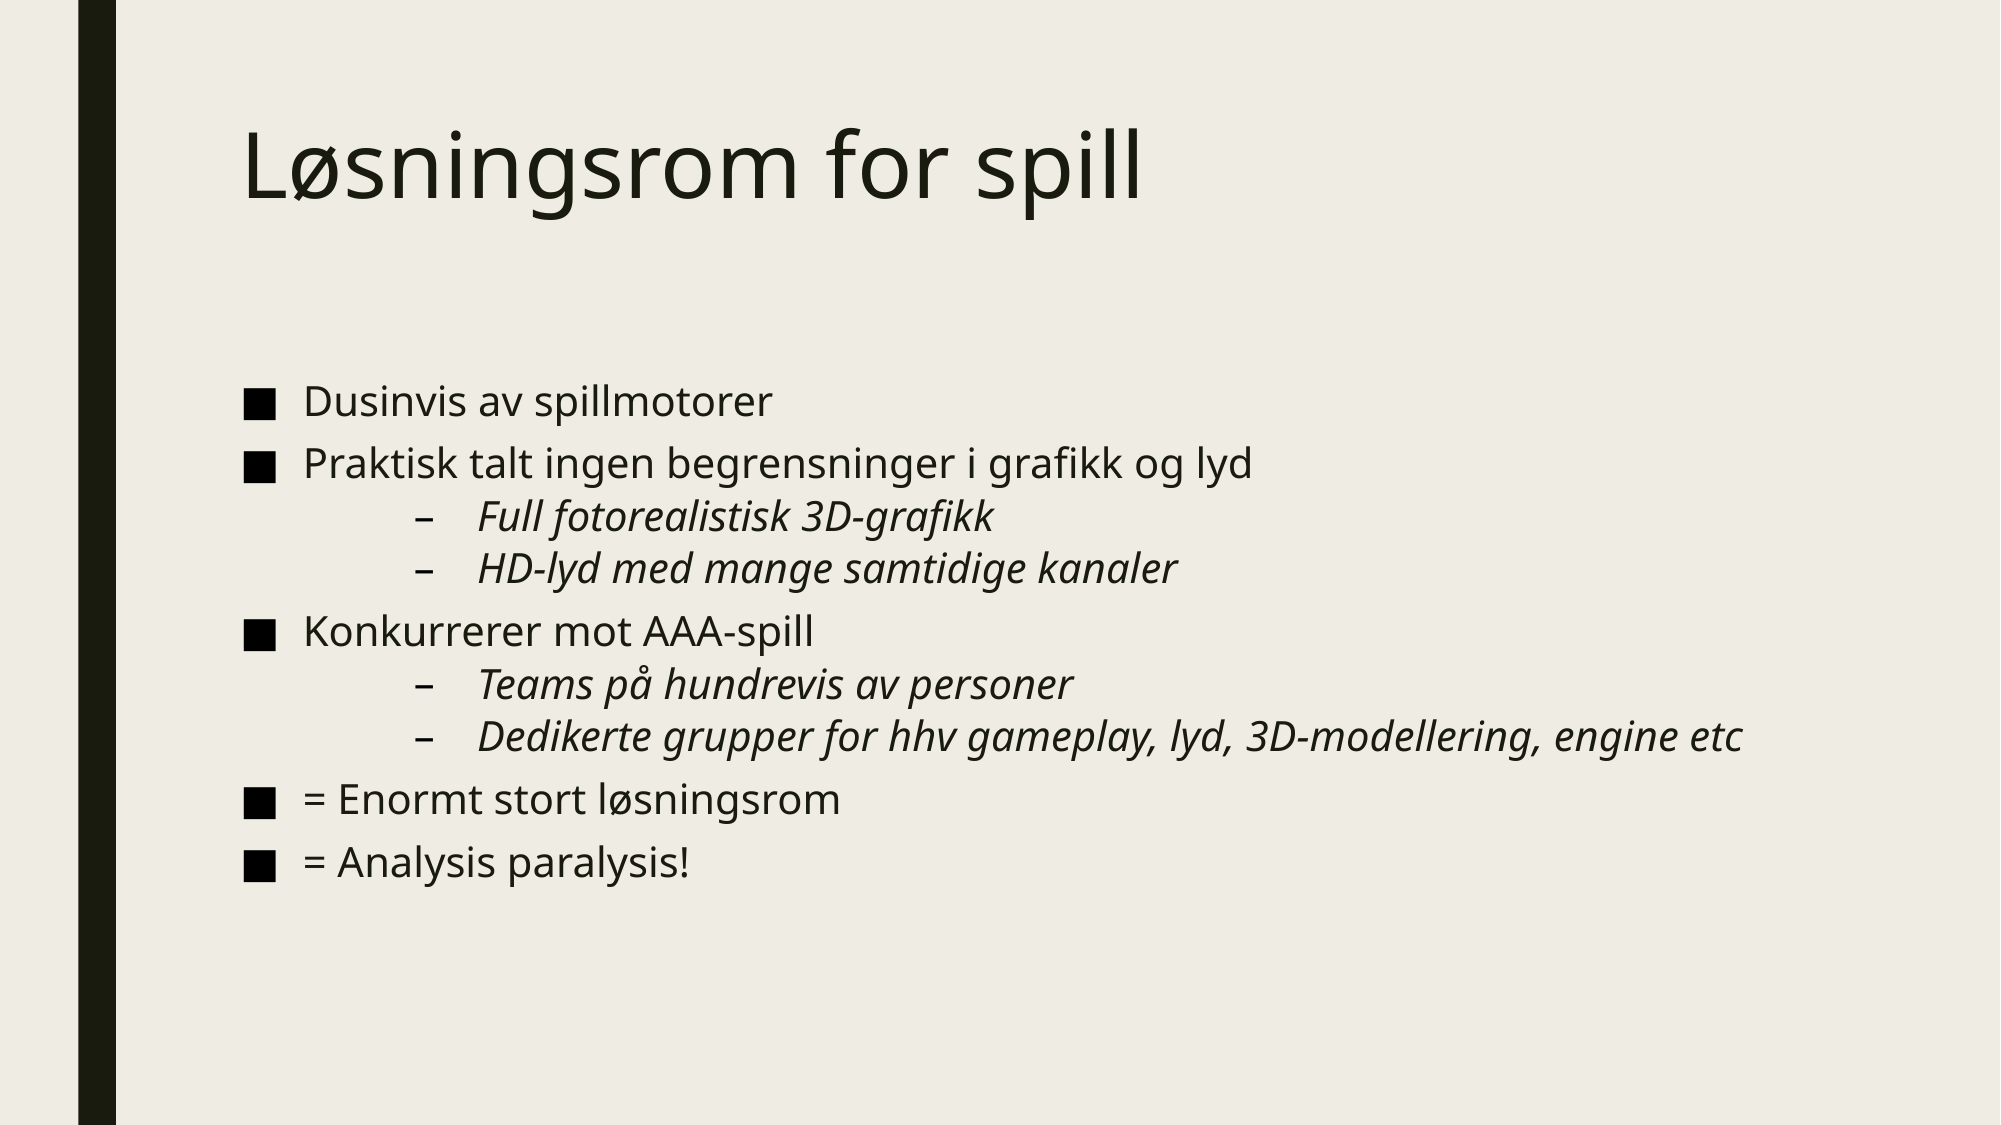

# Løsningsrom for spill
Dusinvis av spillmotorer
Praktisk talt ingen begrensninger i grafikk og lyd
Full fotorealistisk 3D-grafikk
HD-lyd med mange samtidige kanaler
Konkurrerer mot AAA-spill
Teams på hundrevis av personer
Dedikerte grupper for hhv gameplay, lyd, 3D-modellering, engine etc
= Enormt stort løsningsrom
= Analysis paralysis!